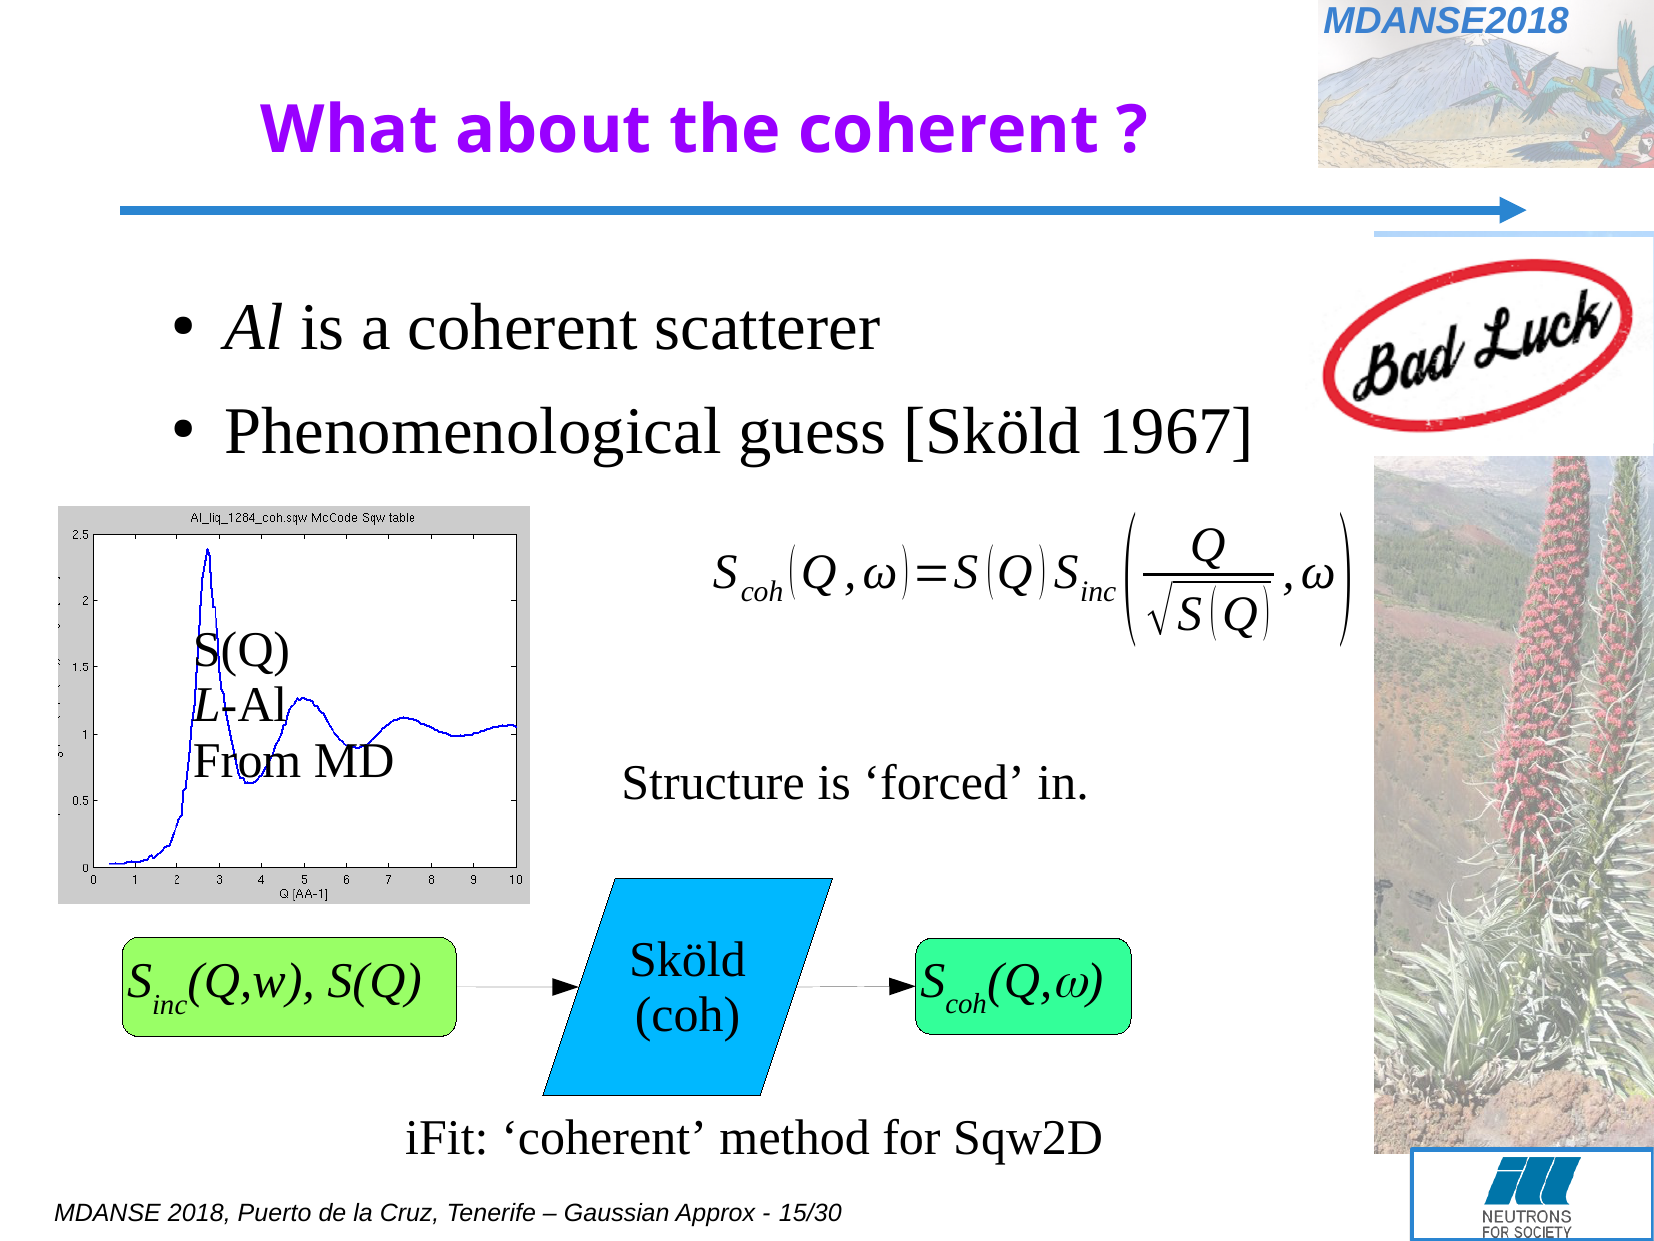

# What about the coherent ?
Al is a coherent scatterer
Phenomenological guess [Sköld 1967]
S(Q)
L-Al
From MD
Structure is ‘forced’ in.
Sköld
(coh)
Sinc(Q,w), S(Q)
Scoh(Q,w)
iFit: ‘coherent’ method for Sqw2D